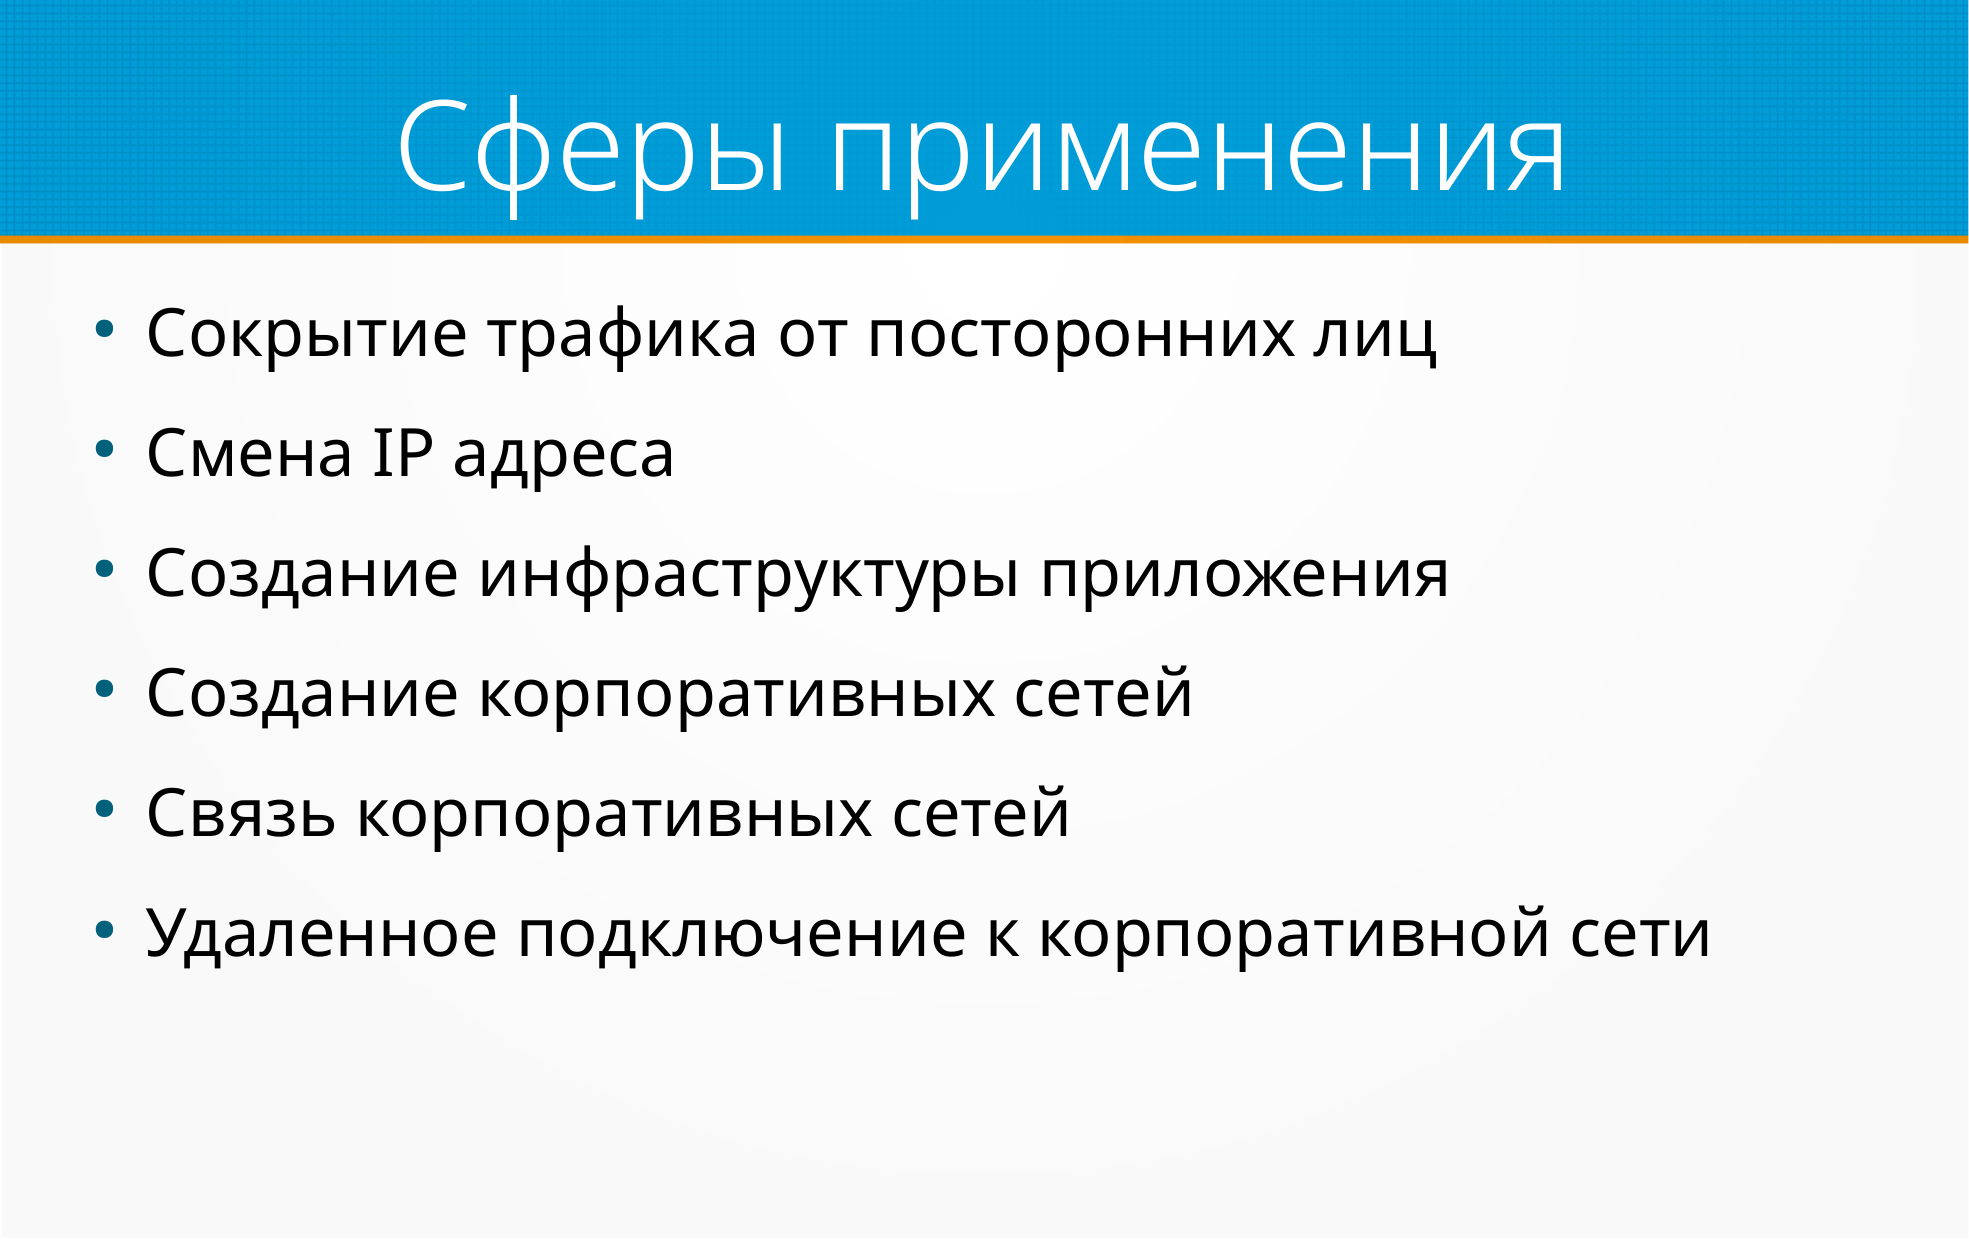

# Сферы применения
Сокрытие трафика от посторонних лиц
Смена IP адреса
Создание инфраструктуры приложения
Создание корпоративных сетей
Связь корпоративных сетей
Удаленное подключение к корпоративной сети